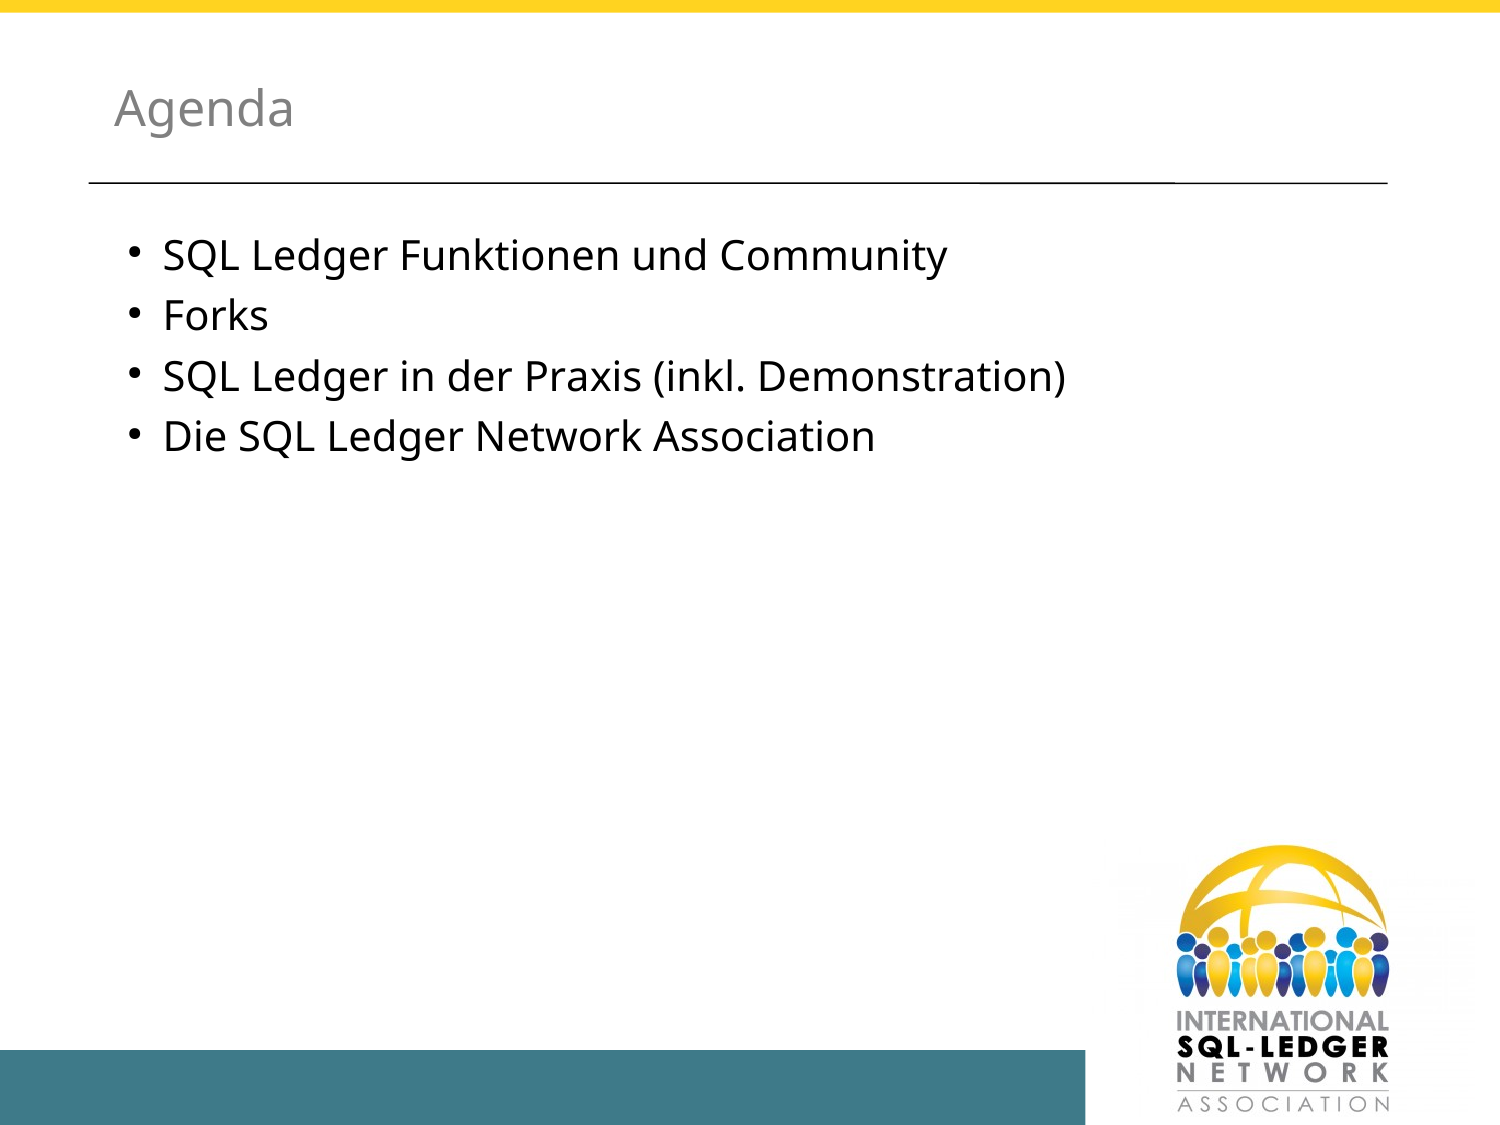

# Agenda
SQL Ledger Funktionen und Community
Forks
SQL Ledger in der Praxis (inkl. Demonstration)
Die SQL Ledger Network Association